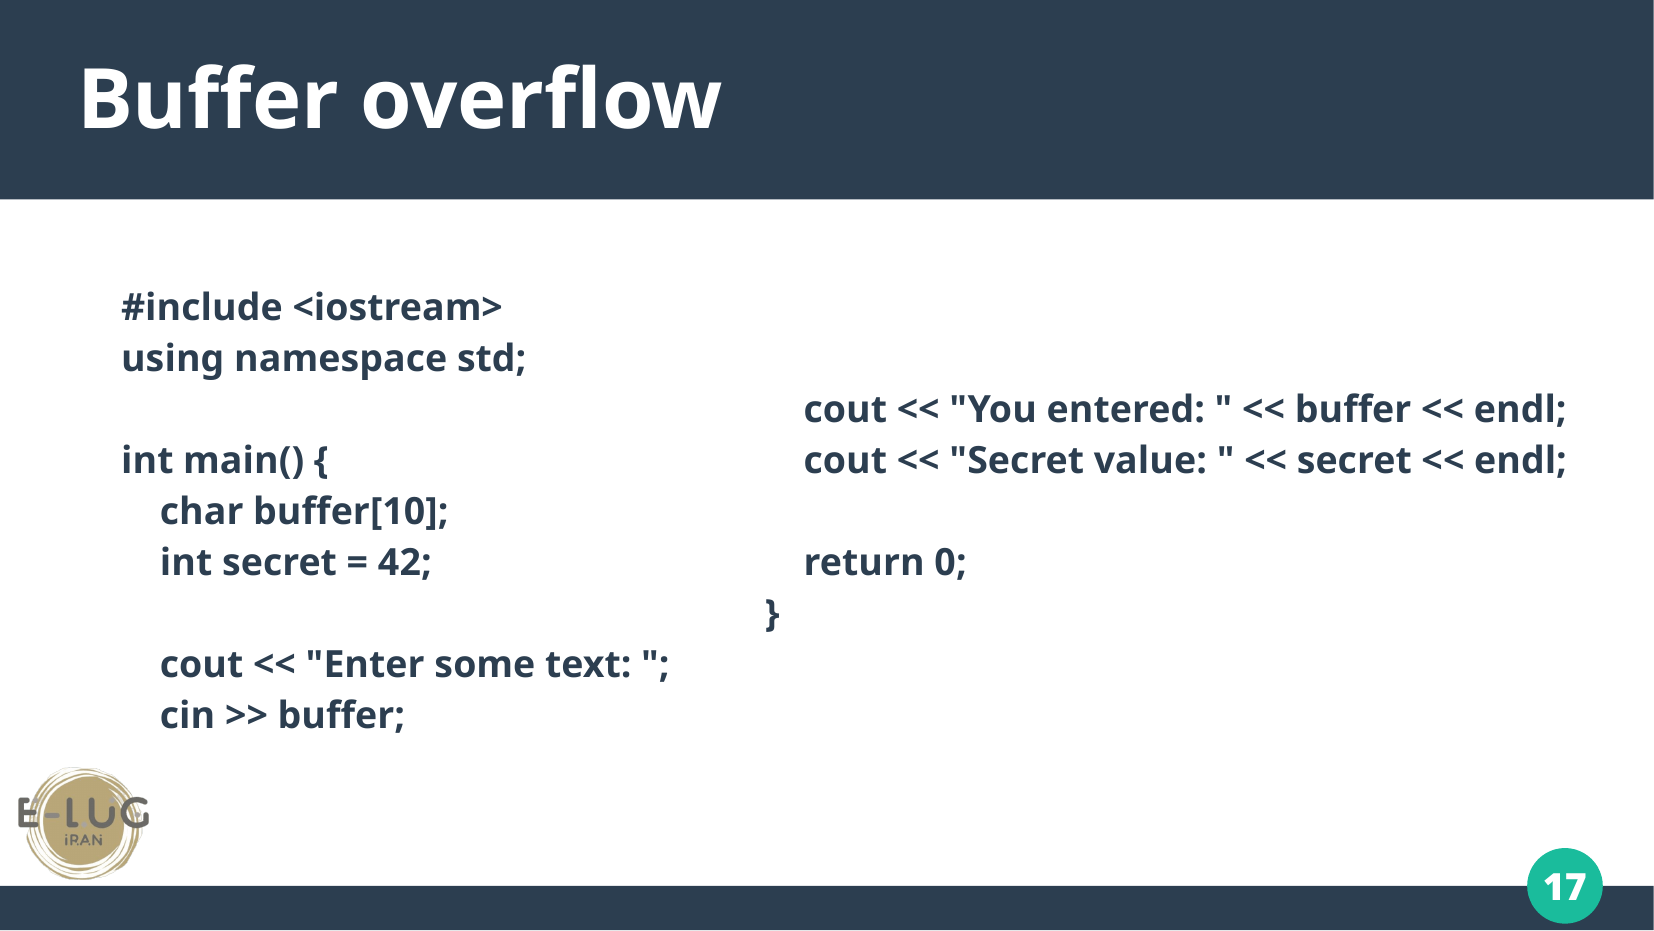

# Buffer overflow
#include <iostream>
using namespace std;
int main() {
 char buffer[10];
 int secret = 42;
 cout << "Enter some text: ";
 cin >> buffer;
 cout << "You entered: " << buffer << endl;
 cout << "Secret value: " << secret << endl;
 return 0;
}